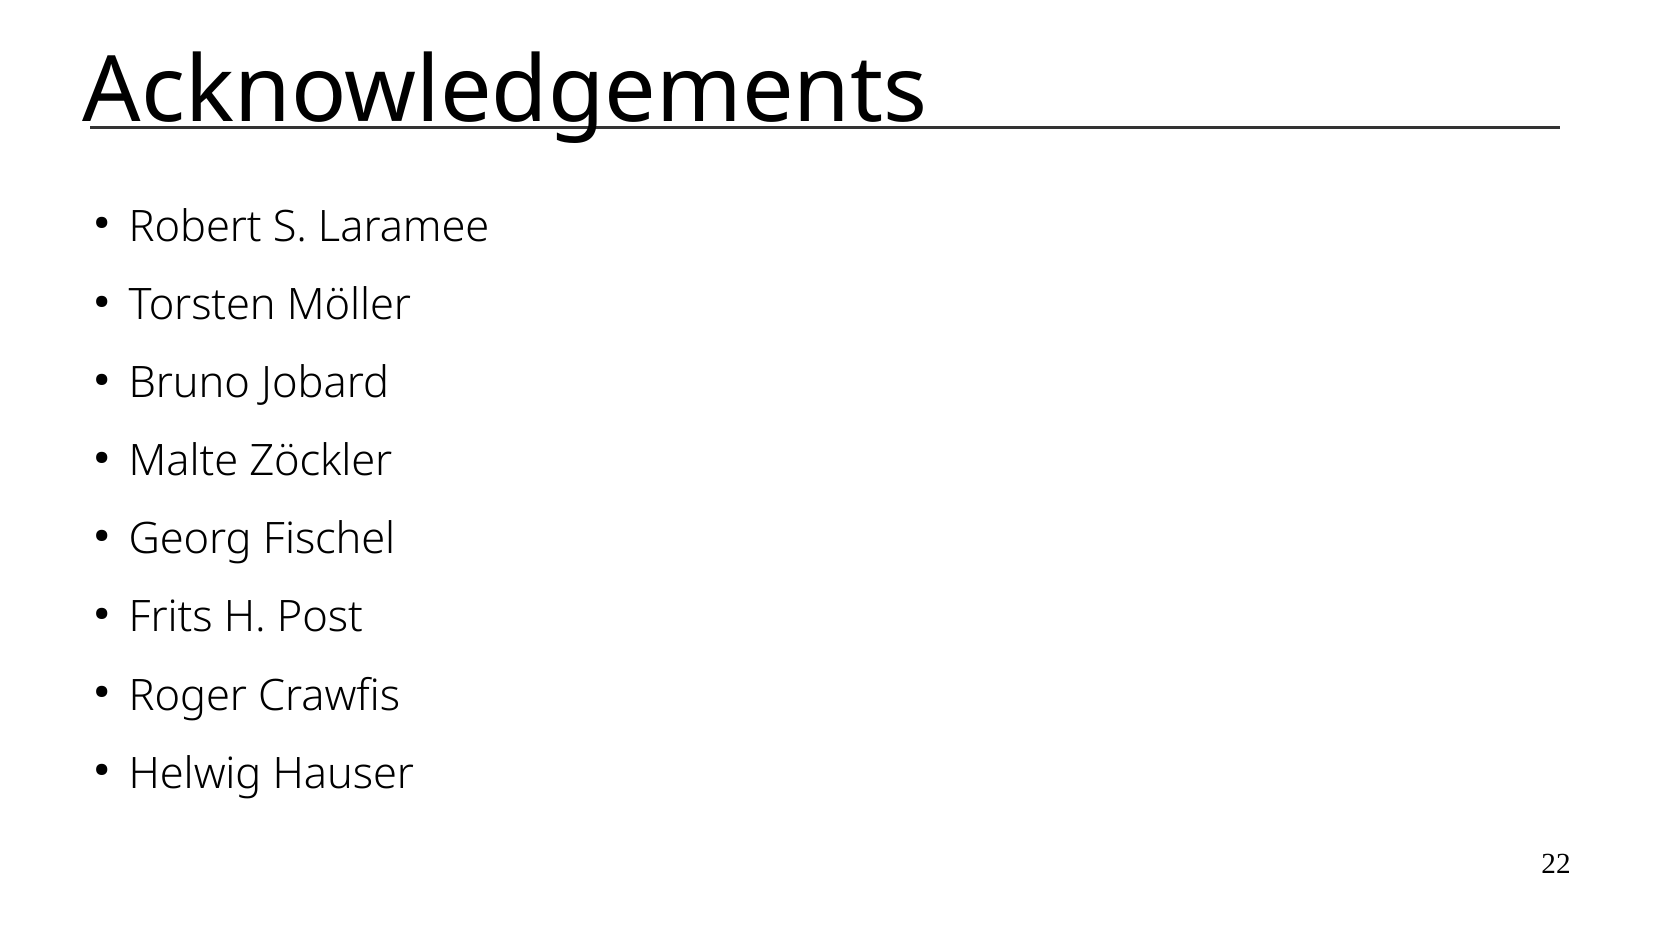

# Acknowledgements
Robert S. Laramee
Torsten Möller
Bruno Jobard
Malte Zöckler
Georg Fischel
Frits H. Post
Roger Crawfis
Helwig Hauser
22